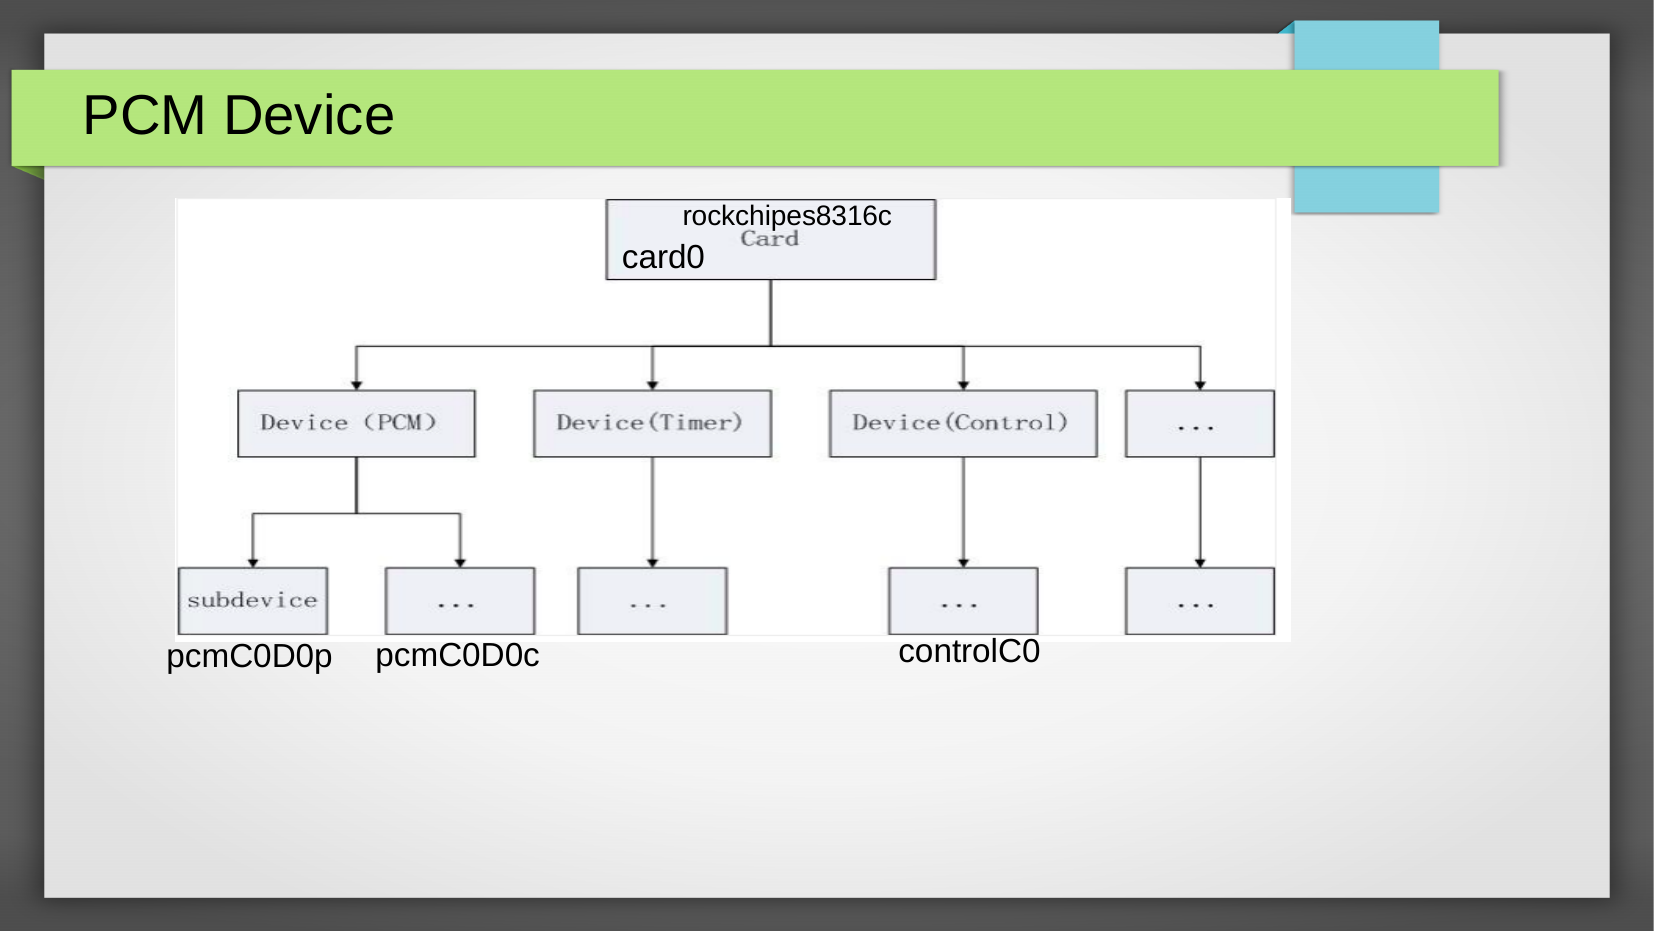

# PCM Device
rockchipes8316c
card0
controlC0
pcmC0D0c
pcmC0D0p